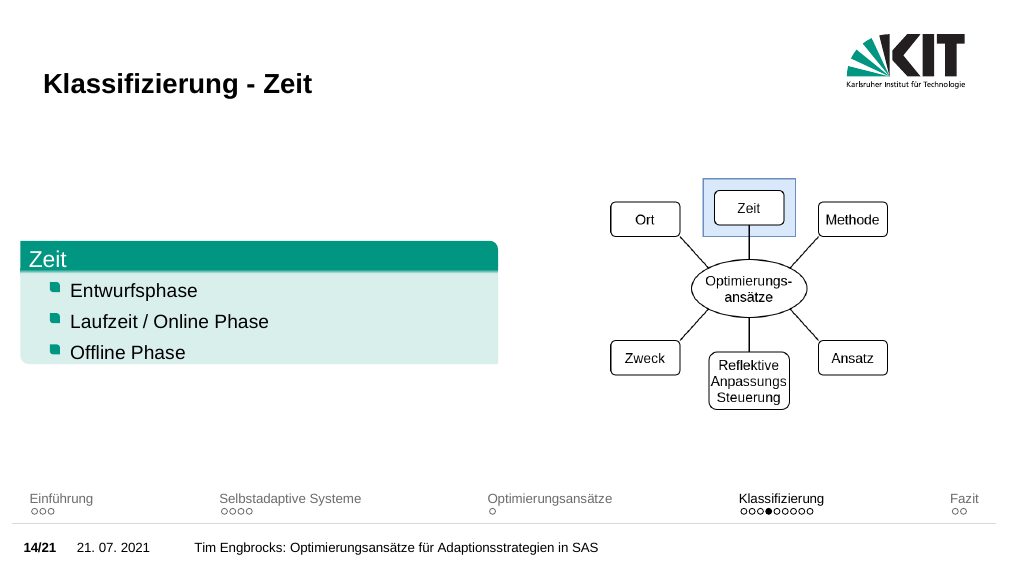

Klassifizierung - Zeit
Zeit
Entwurfsphase
Laufzeit / Online Phase
Offline Phase
Einführung
Selbstadaptive Systeme
Optimierungsansätze
Klassifizierung
Fazit
14/21
21. 07. 2021
Tim Engbrocks: Optimierungsansätze für Adaptionsstrategien in SAS